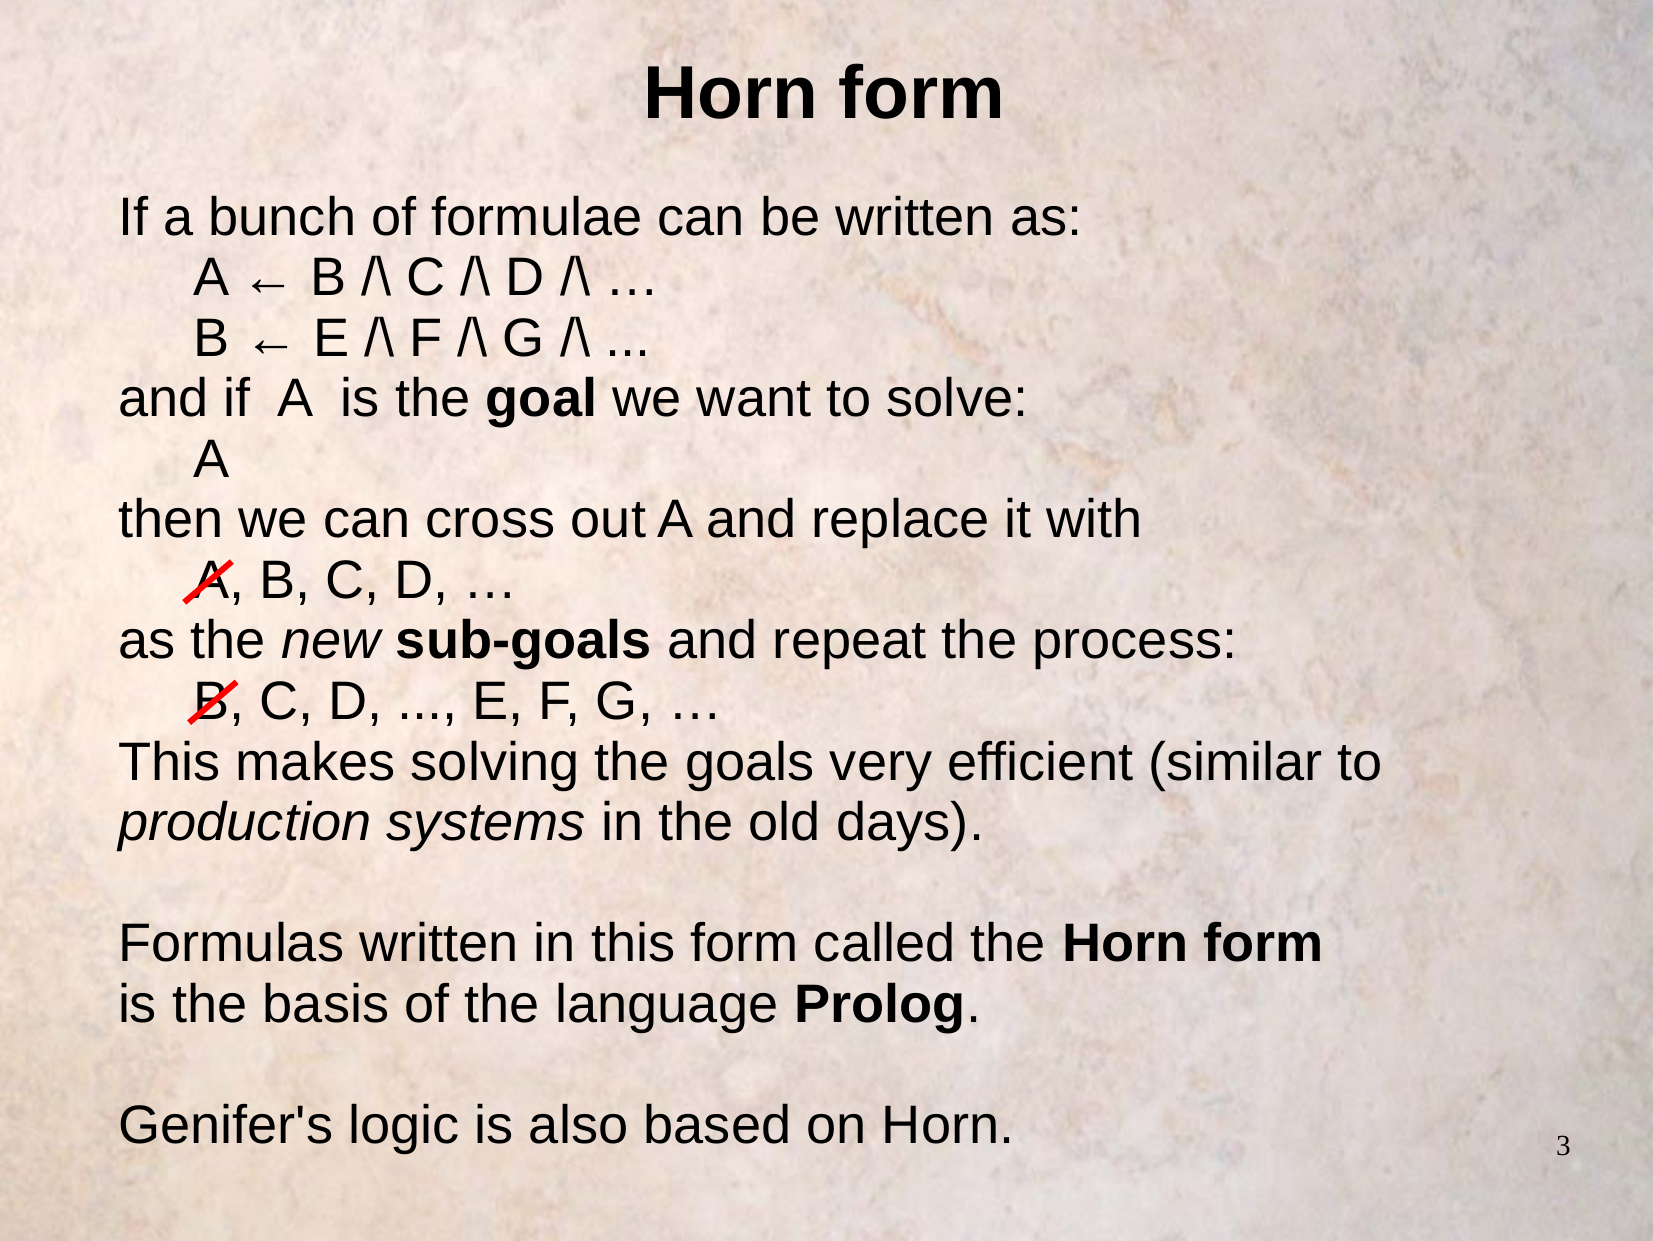

Horn form
If a bunch of formulae can be written as:
	A ← B /\ C /\ D /\ …
	B ← E /\ F /\ G /\ ...
and if A is the goal we want to solve:
	A
then we can cross out A and replace it with
	A, B, C, D, …
as the new sub-goals and repeat the process:
	B, C, D, ..., E, F, G, …
This makes solving the goals very efficient (similar to production systems in the old days).
Formulas written in this form called the Horn form
is the basis of the language Prolog.
Genifer's logic is also based on Horn.
3